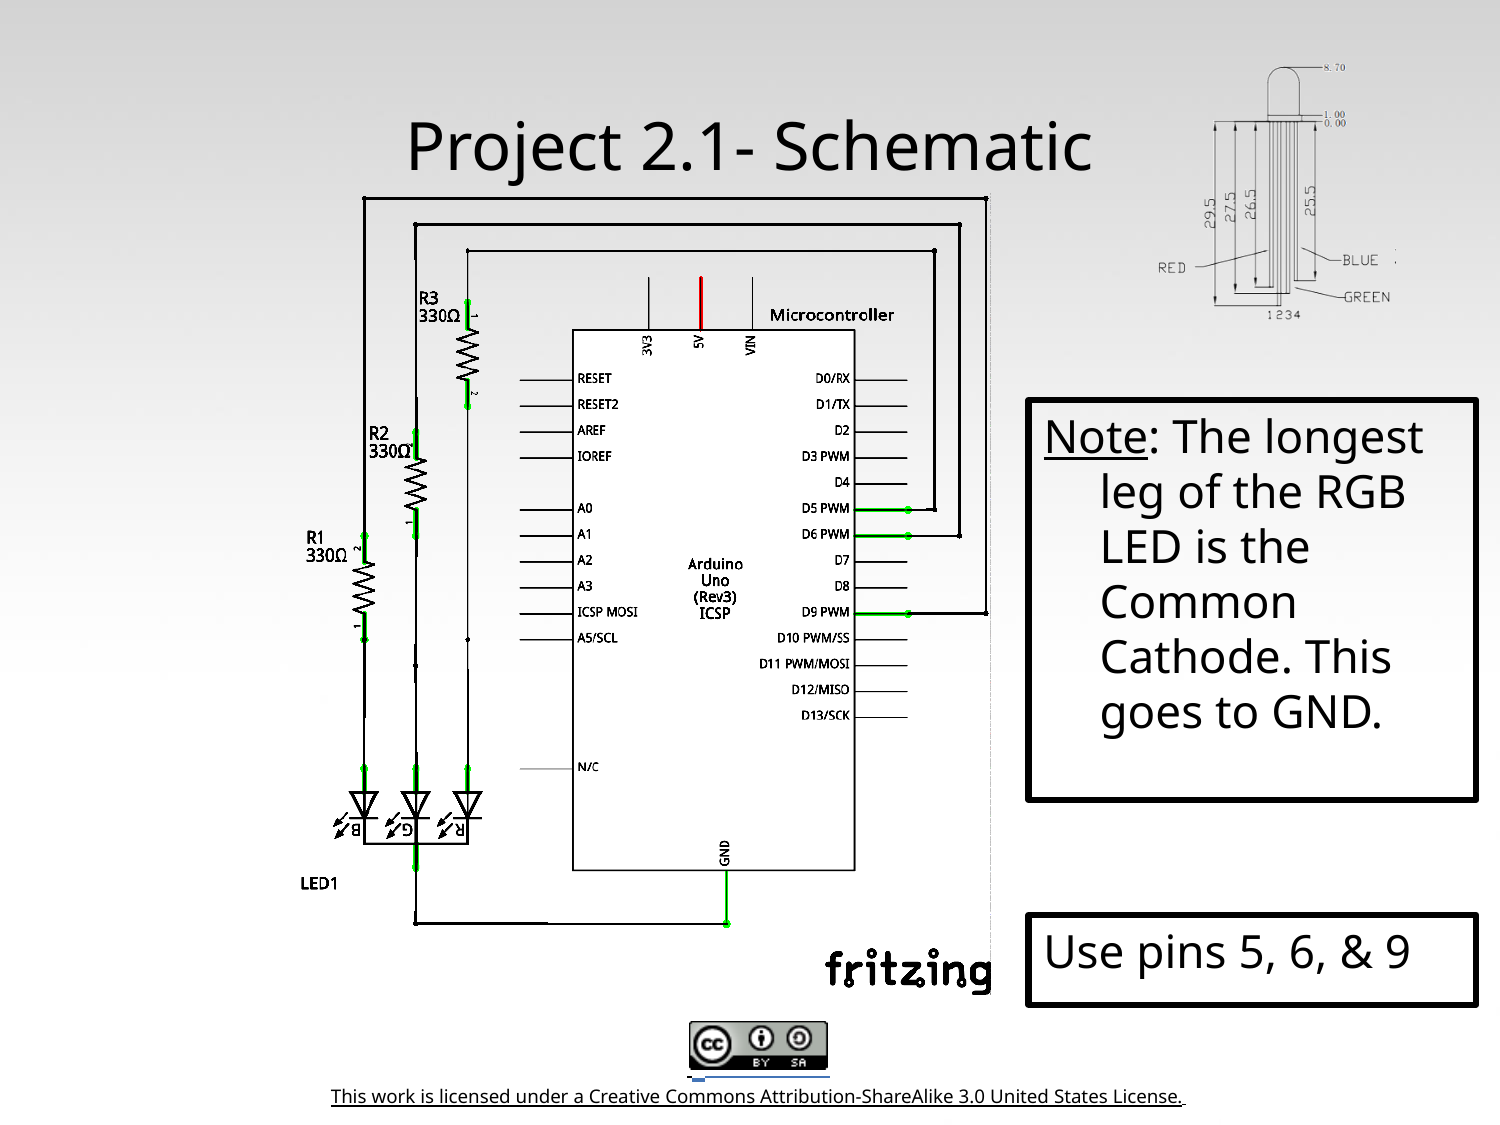

# Project 2.1- Schematic
Note: The longest leg of the RGB LED is the Common Cathode. This goes to GND.
Use pins 5, 6, & 9